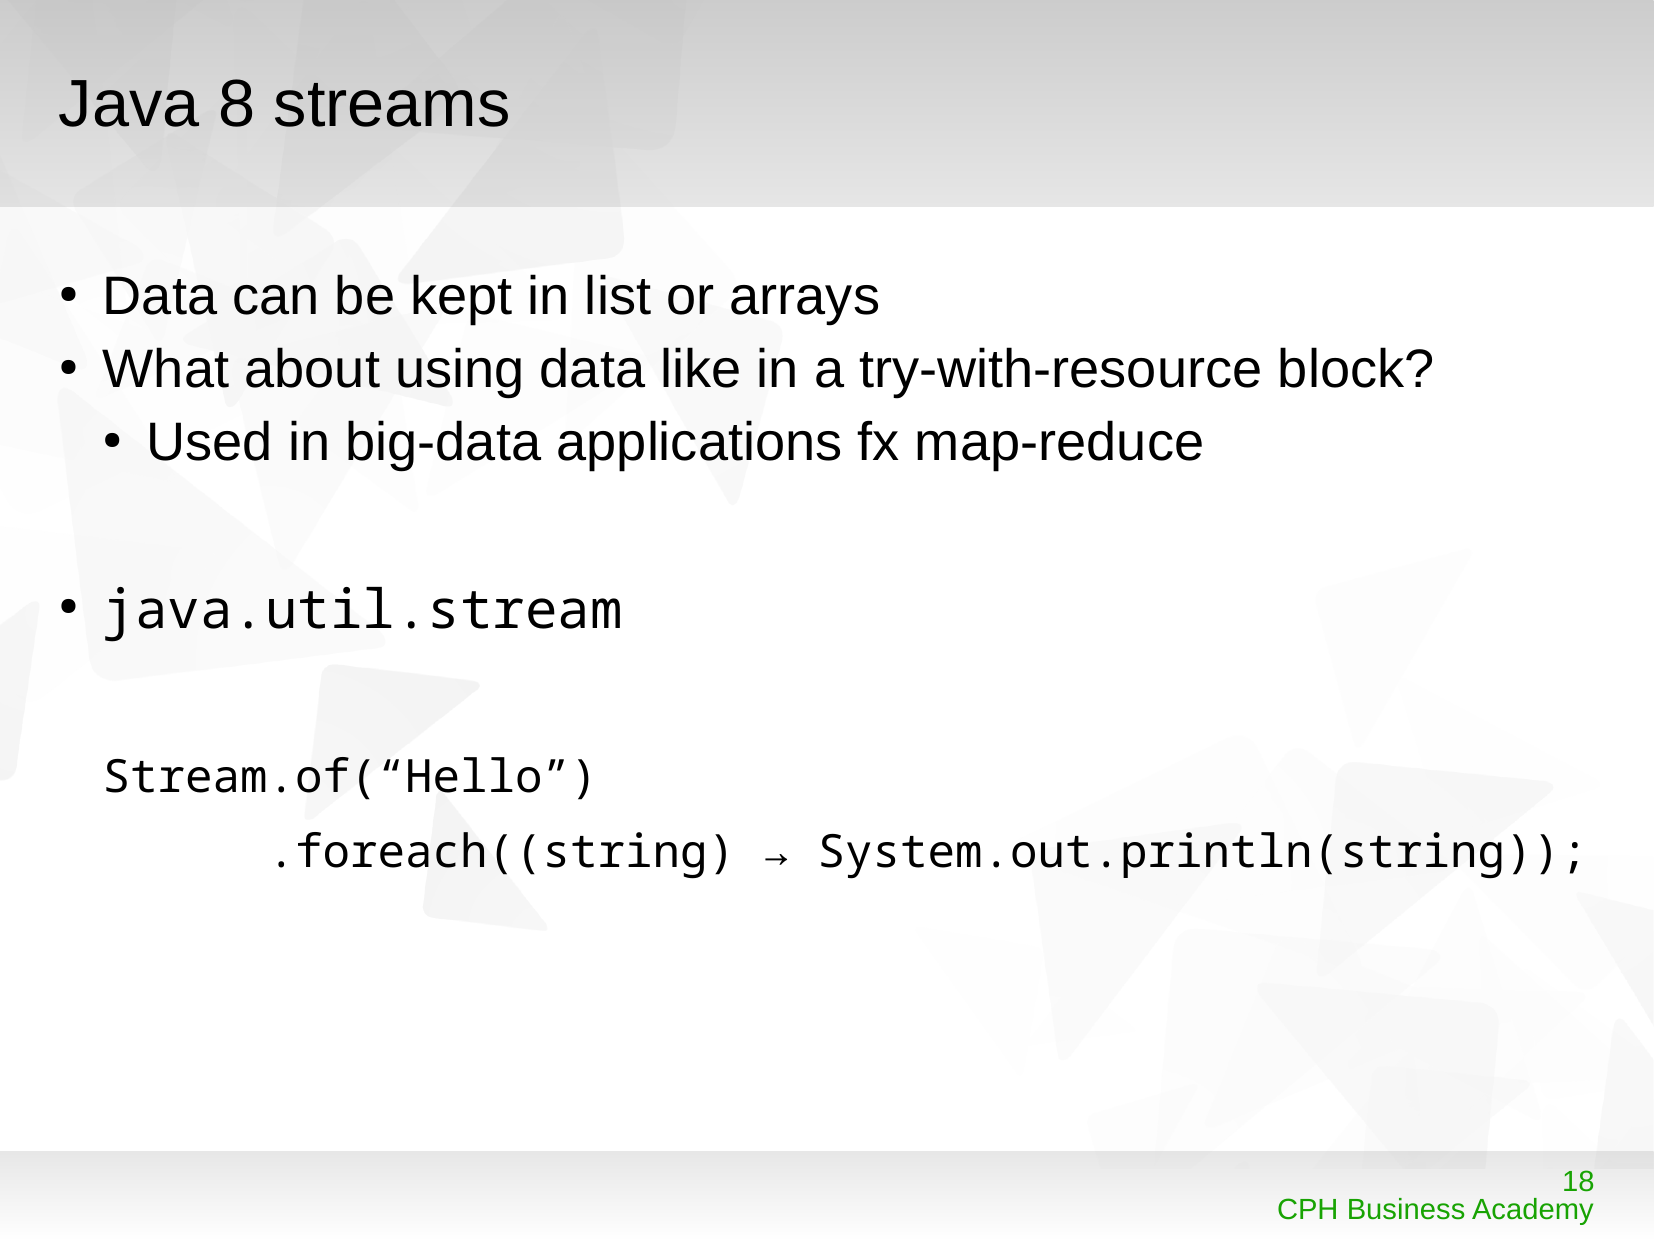

Java 8 streams
# Data can be kept in list or arrays
What about using data like in a try-with-resource block?
Used in big-data applications fx map-reduce
java.util.stream
Stream.of(“Hello”)
 .foreach((string) → System.out.println(string));
18
CPH Business Academy